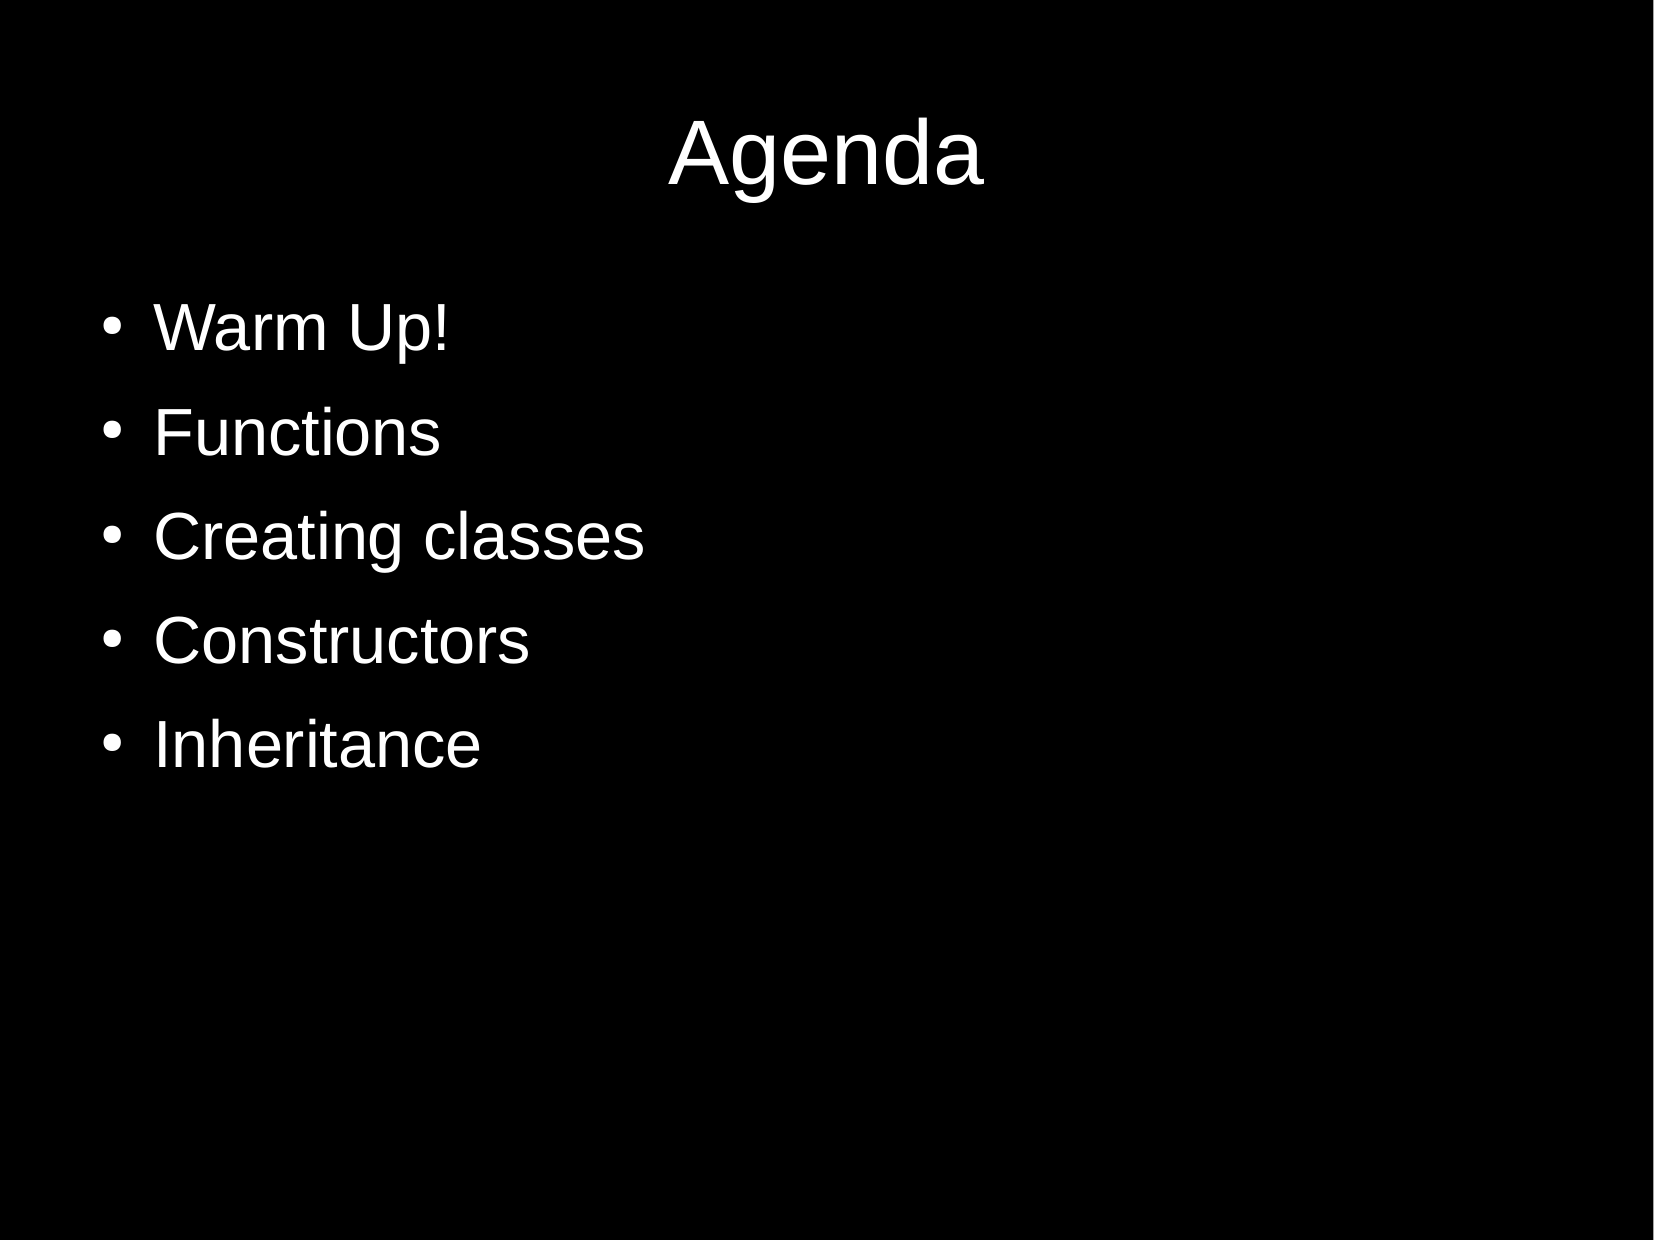

# Agenda
Warm Up!
Functions
Creating classes
Constructors
Inheritance